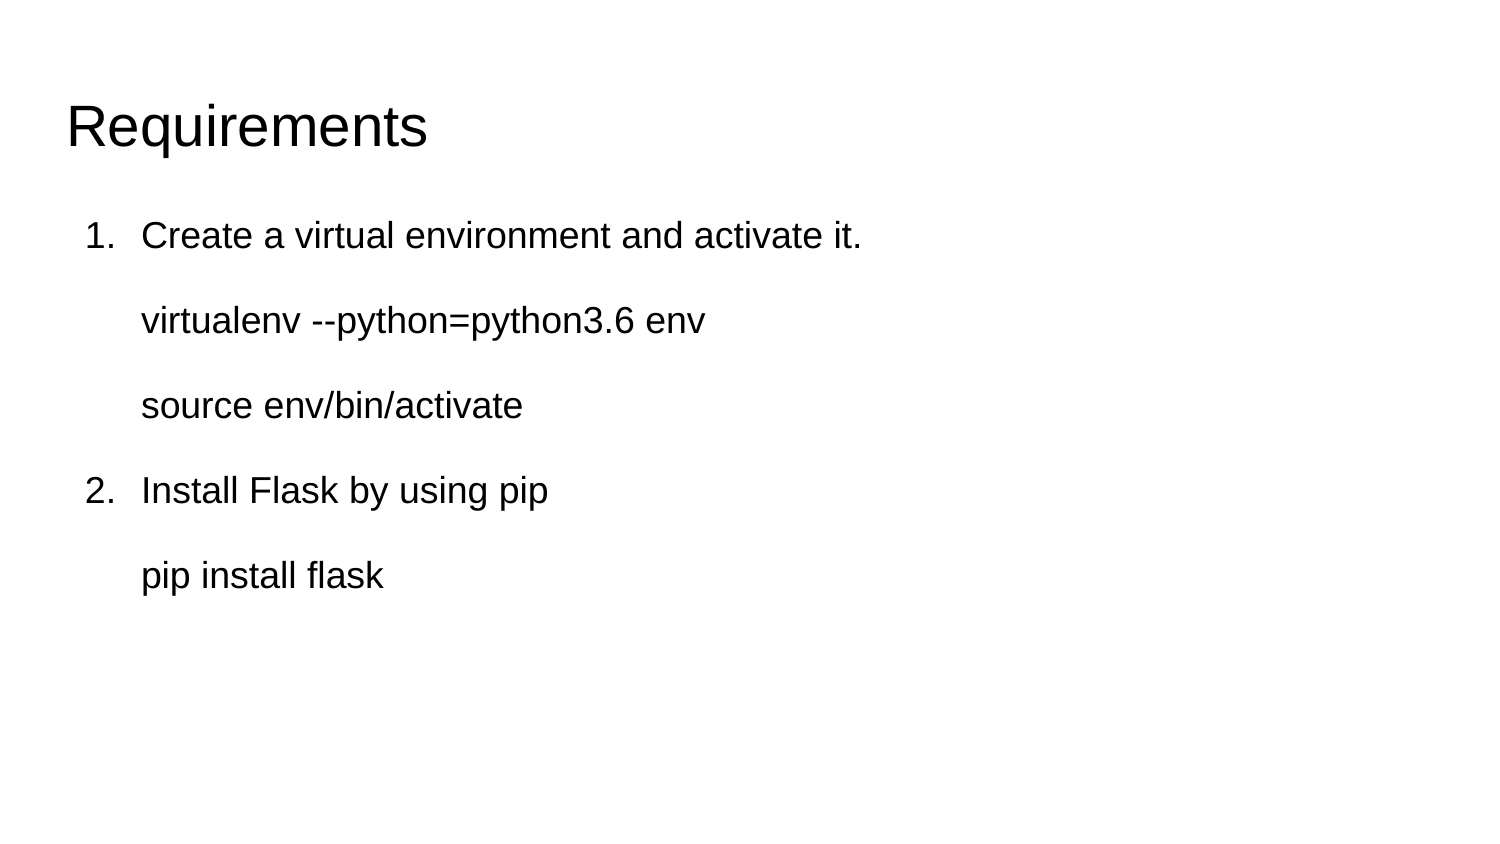

# Requirements
Create a virtual environment and activate it.
virtualenv --python=python3.6 env
source env/bin/activate
Install Flask by using pip
pip install flask